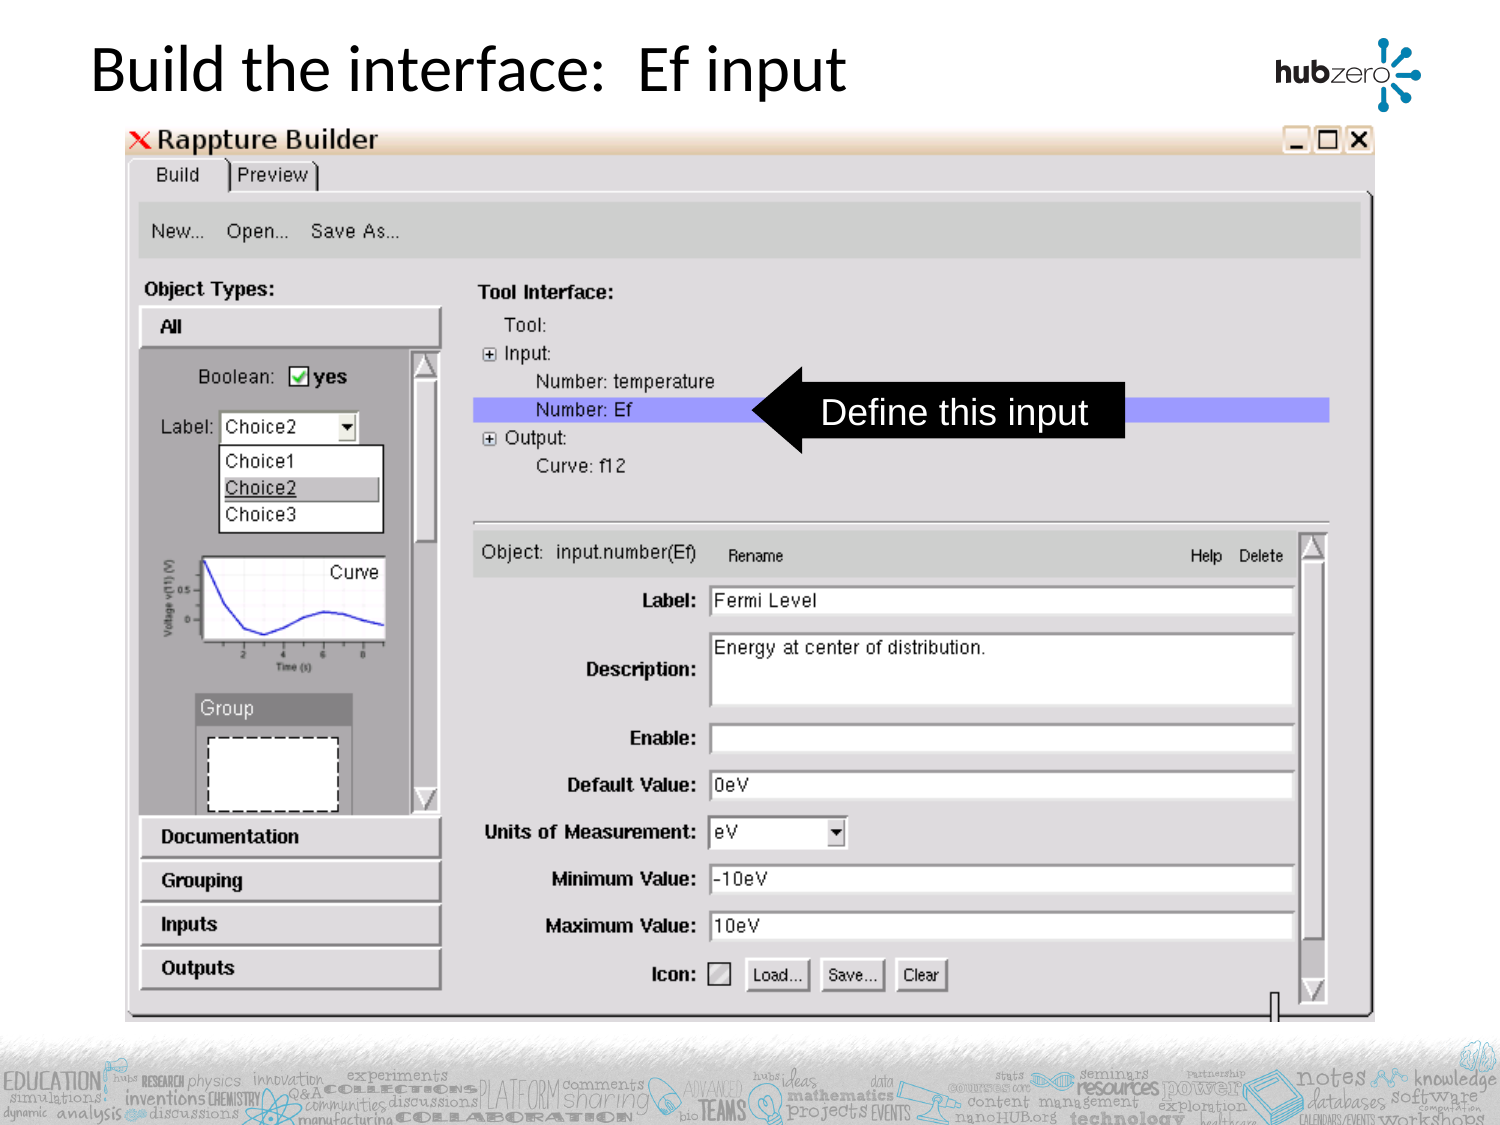

Build the interface: Ef input
Define this input